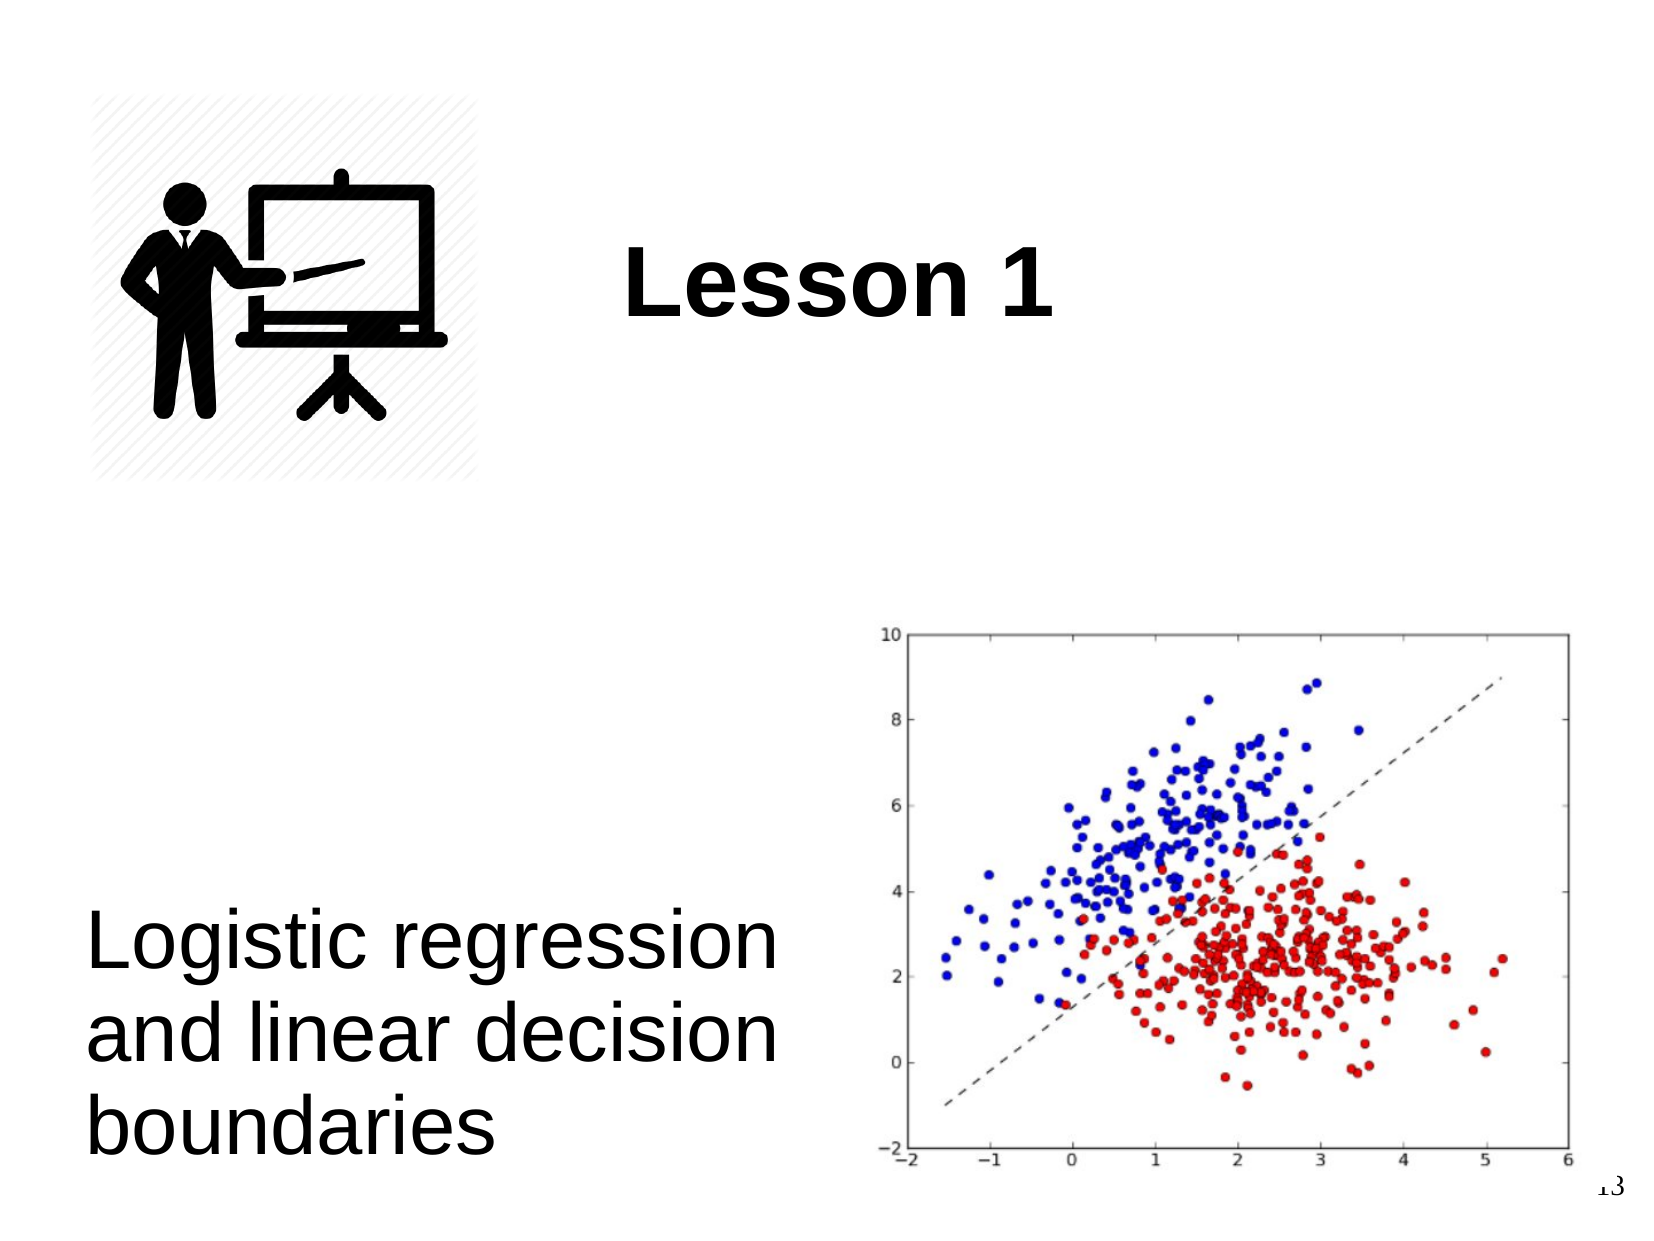

#
Lesson 1
Logistic regression
and linear decision boundaries
13